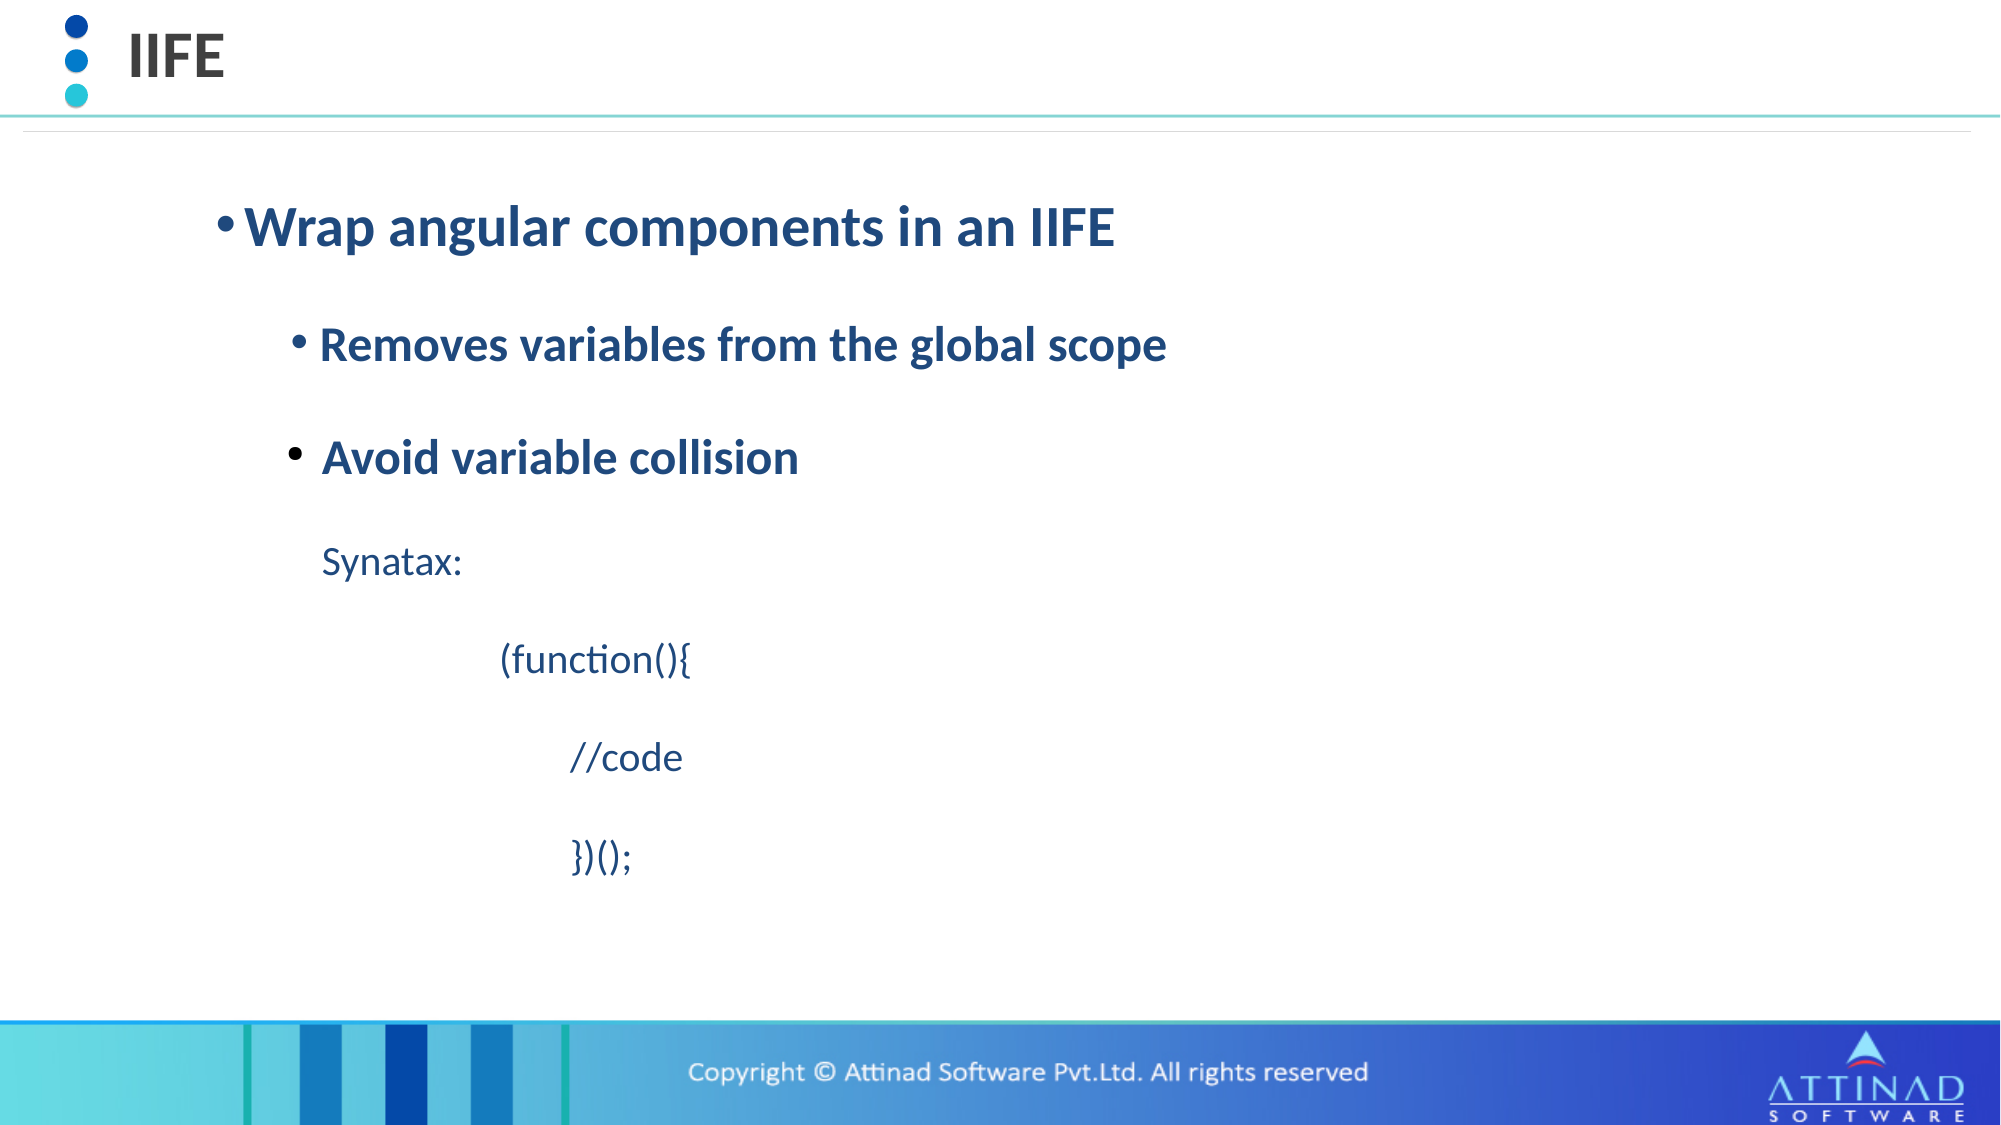

# IIFE
Wrap angular components in an IIFE
Removes variables from the global scope
Avoid variable collision
Synatax:
(function(){
//code
})();